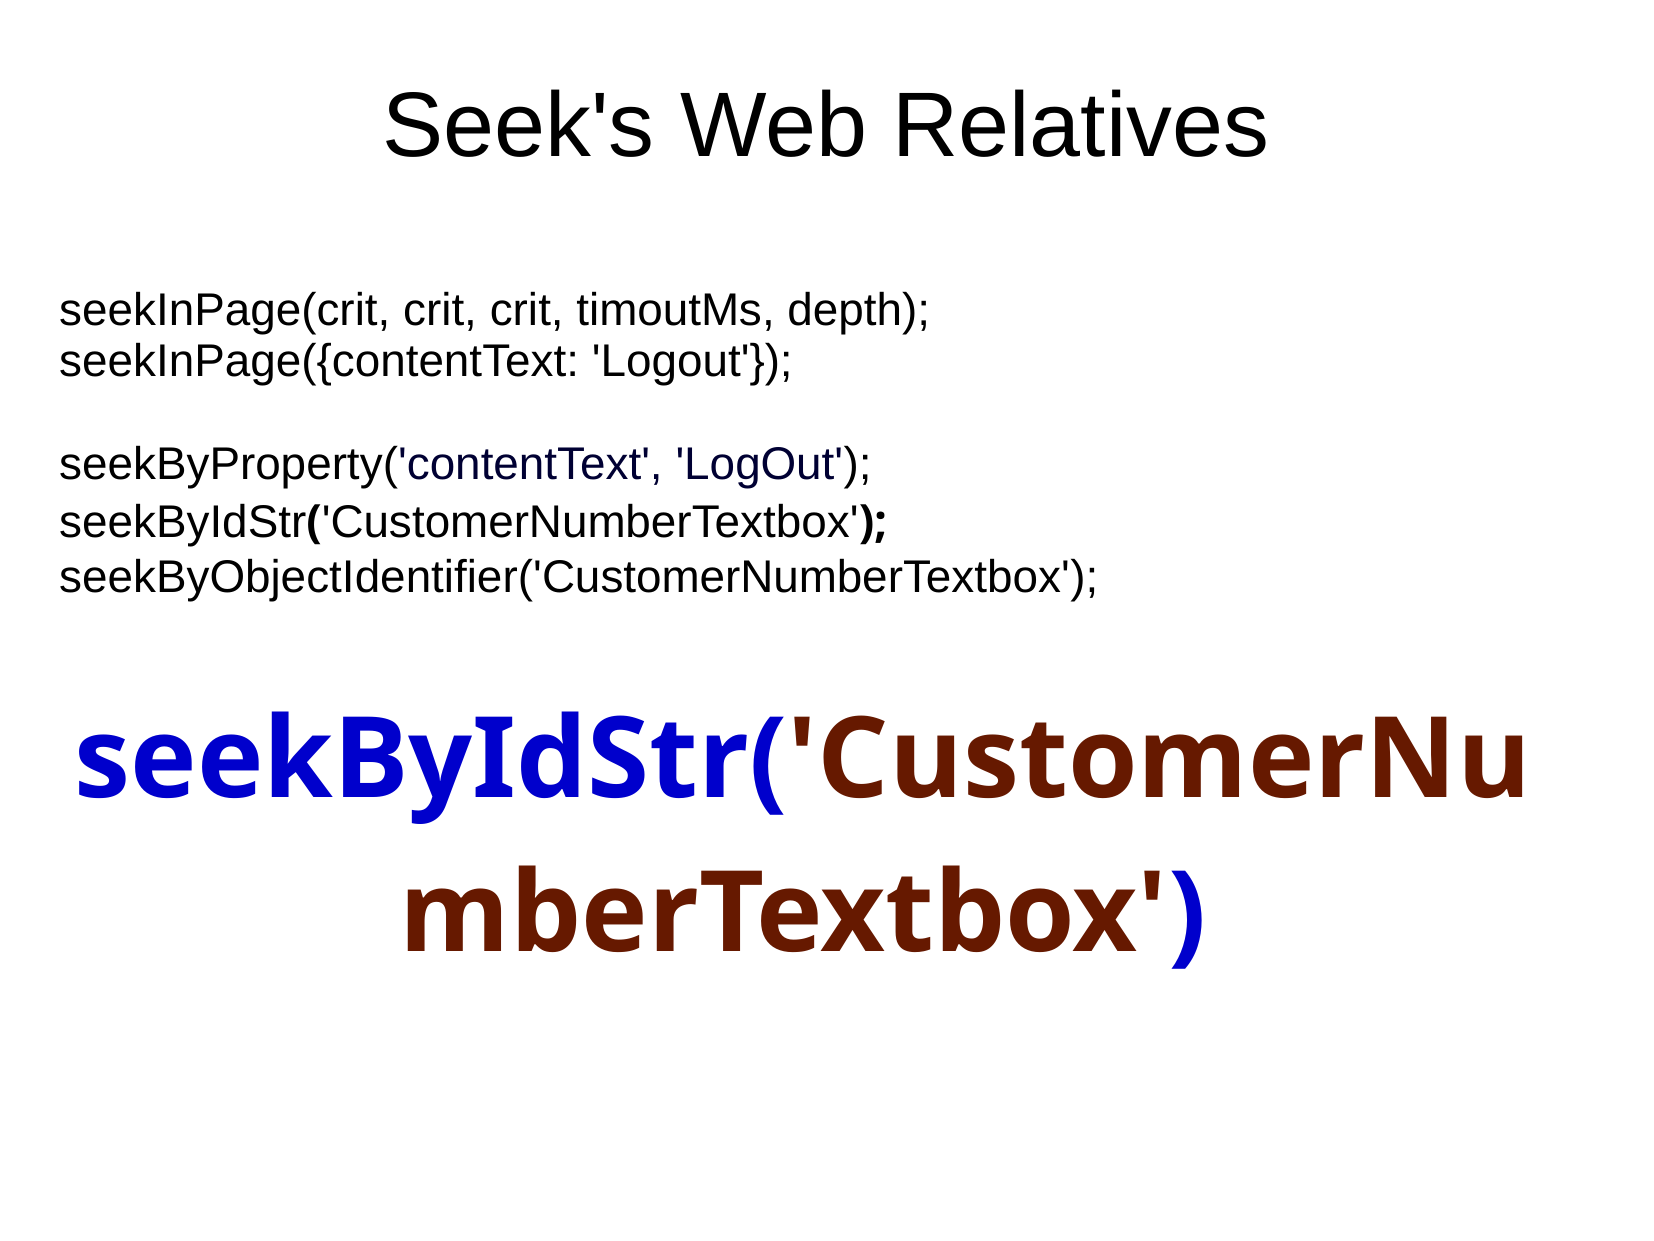

# Seek's Web Relatives
seekInPage(crit, crit, crit, timoutMs, depth);
seekInPage({contentText: 'Logout'});
seekByProperty('contentText', 'LogOut');
seekByIdStr('CustomerNumberTextbox');
seekByObjectIdentifier('CustomerNumberTextbox');
seekByIdStr('CustomerNumberTextbox')